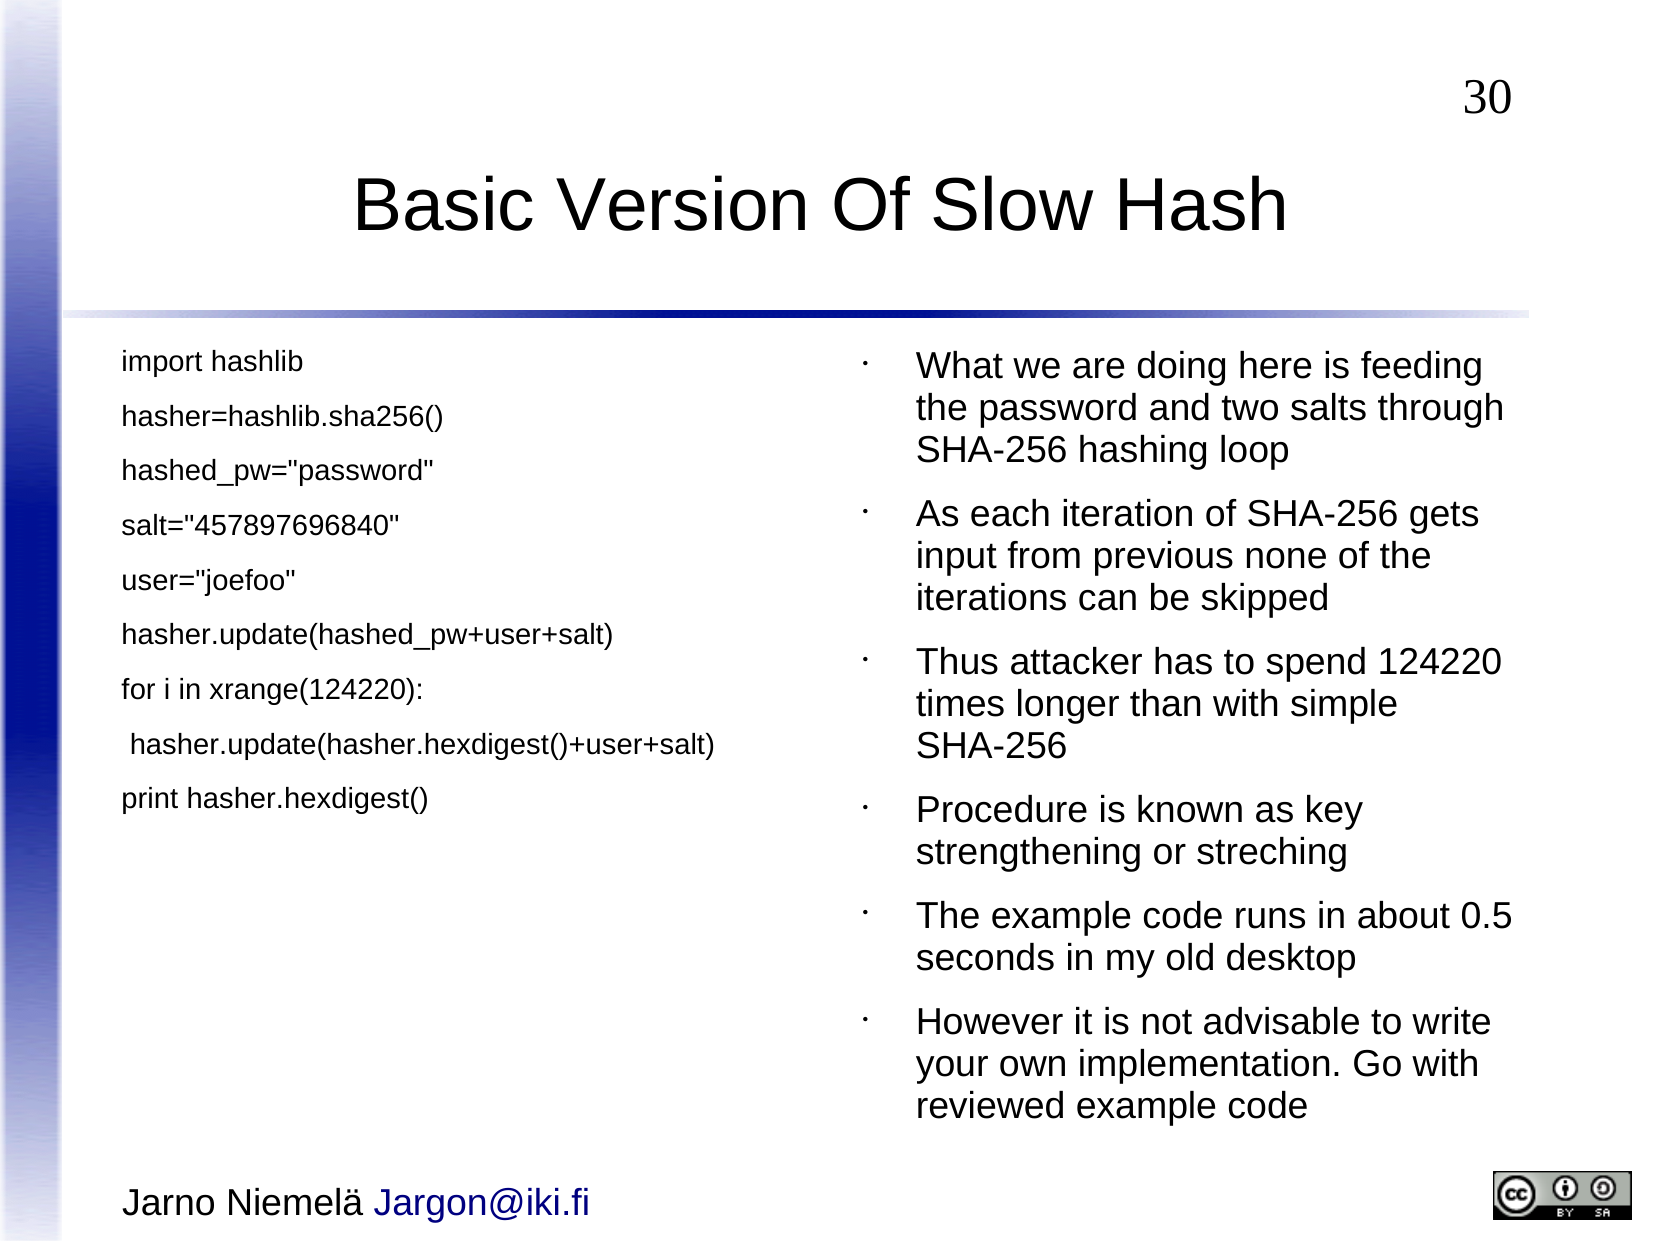

# Basic Version Of Slow Hash
import hashlib
hasher=hashlib.sha256()
hashed_pw="password"
salt="457897696840"
user="joefoo"
hasher.update(hashed_pw+user+salt)
for i in xrange(124220):
 hasher.update(hasher.hexdigest()+user+salt)
print hasher.hexdigest()
What we are doing here is feeding the password and two salts through SHA-256 hashing loop
As each iteration of SHA-256 gets input from previous none of the iterations can be skipped
Thus attacker has to spend 124220 times longer than with simple
SHA-256
Procedure is known as key strengthening or streching
The example code runs in about 0.5 seconds in my old desktop
However it is not advisable to write your own implementation. Go with reviewed example code